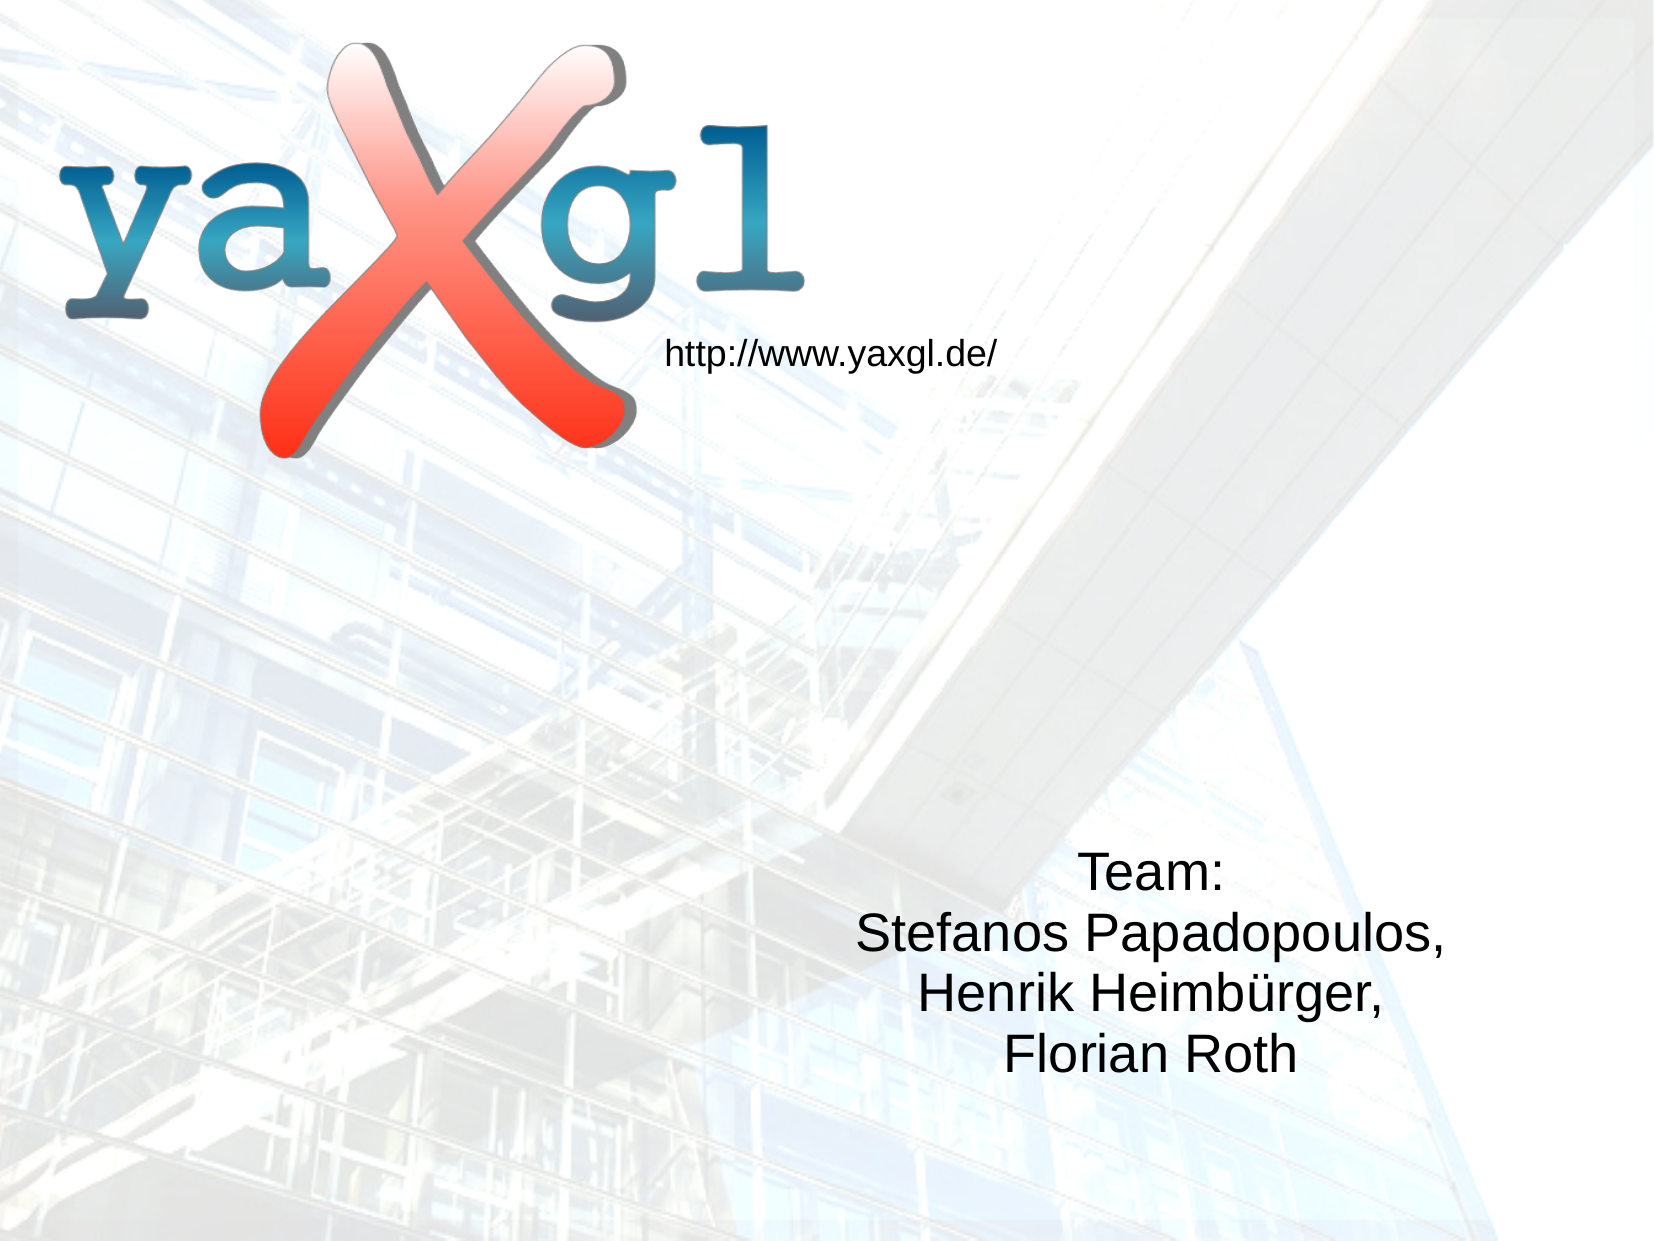

http://www.yaxgl.de/
# Team:
Stefanos Papadopoulos,
 Henrik Heimbürger,
Florian Roth